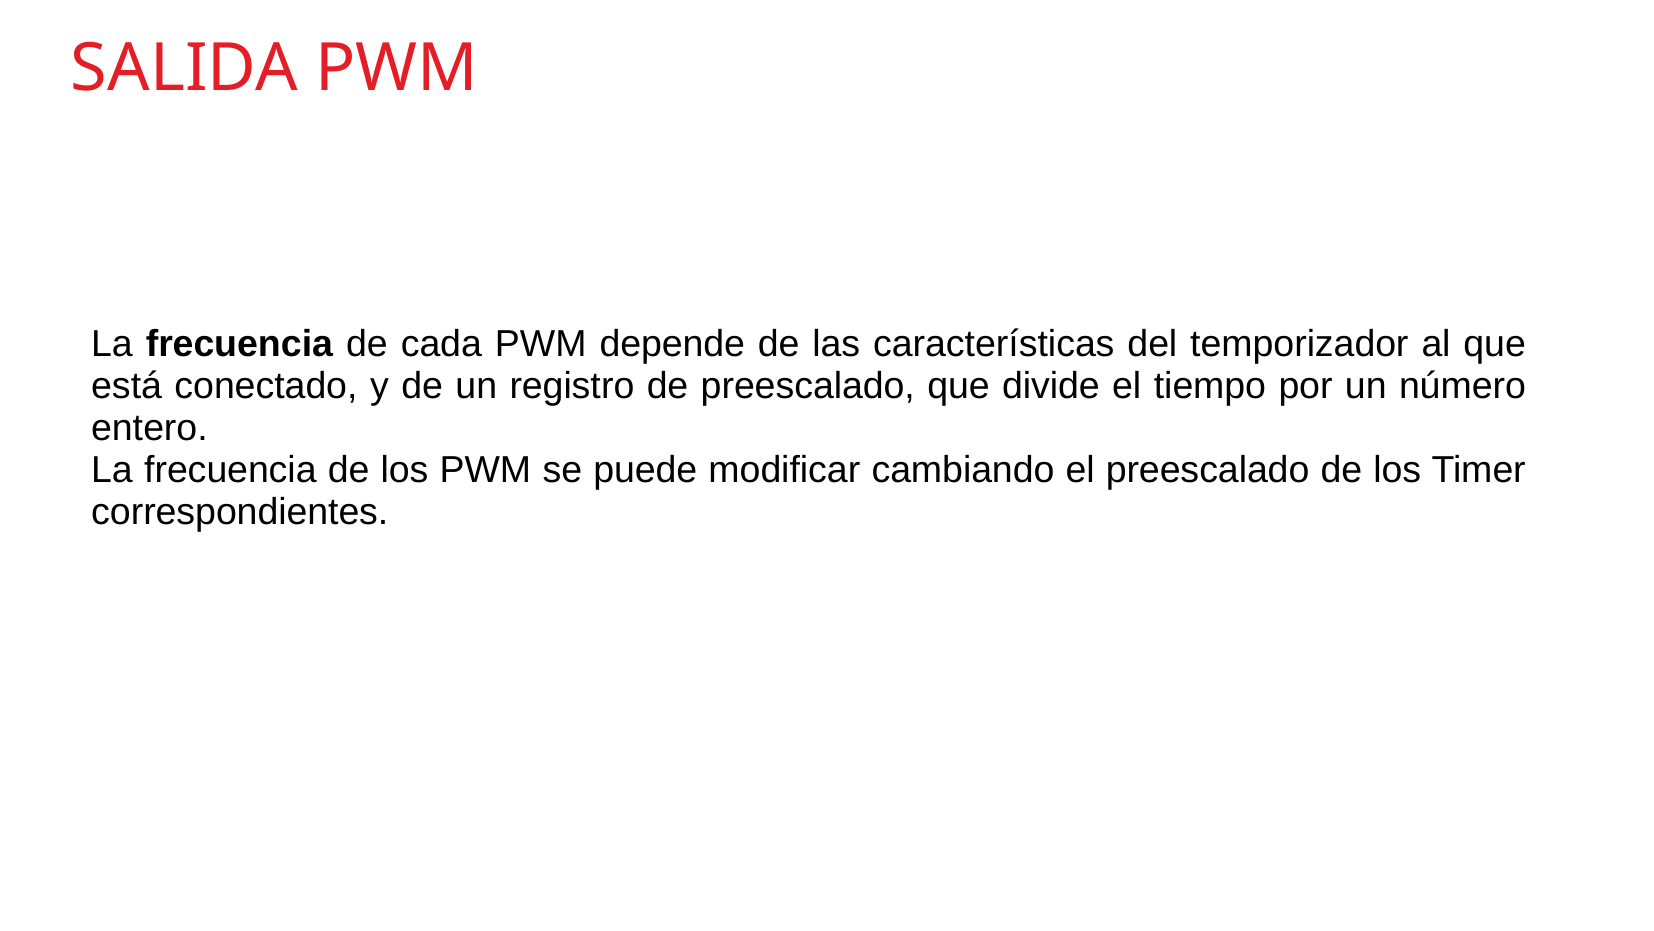

# SALIDA PWM
La frecuencia de cada PWM depende de las características del temporizador al que está conectado, y de un registro de preescalado, que divide el tiempo por un número entero.
La frecuencia de los PWM se puede modificar cambiando el preescalado de los Timer correspondientes.